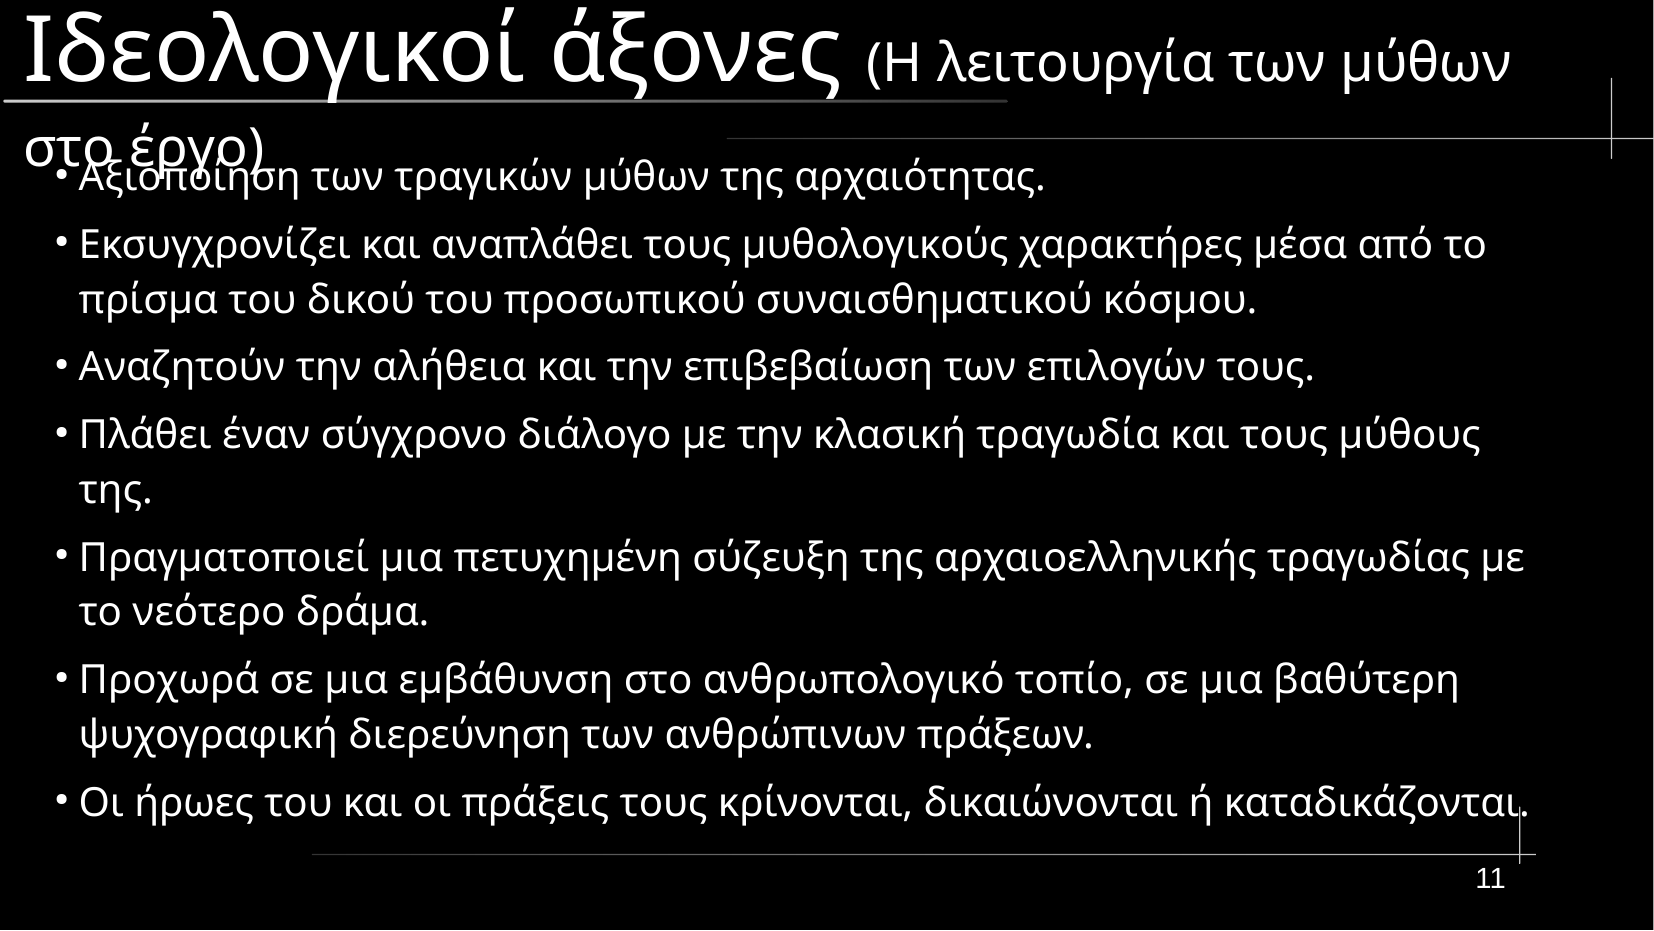

# Ιδεολογικοί άξονες (Η λειτουργία των μύθων στο έργο)
Αξιοποίηση των τραγικών μύθων της αρχαιότητας.
Εκσυγχρονίζει και αναπλάθει τους μυθολογικούς χαρακτήρες μέσα από το πρίσμα του δικού του προσωπικού συναισθηματικού κόσμου.
Αναζητούν την αλήθεια και την επιβεβαίωση των επιλογών τους.
Πλάθει έναν σύγχρονο διάλογο με την κλασική τραγωδία και τους μύθους της.
Πραγματοποιεί μια πετυχημένη σύζευξη της αρχαιοελληνικής τραγωδίας με το νεότερο δράμα.
Προχωρά σε μια εμβάθυνση στο ανθρωπολογικό τοπίο, σε μια βαθύτερη ψυχογραφική διερεύνηση των ανθρώπινων πράξεων.
Οι ήρωες του και οι πράξεις τους κρίνονται, δικαιώνονται ή καταδικάζονται.
11